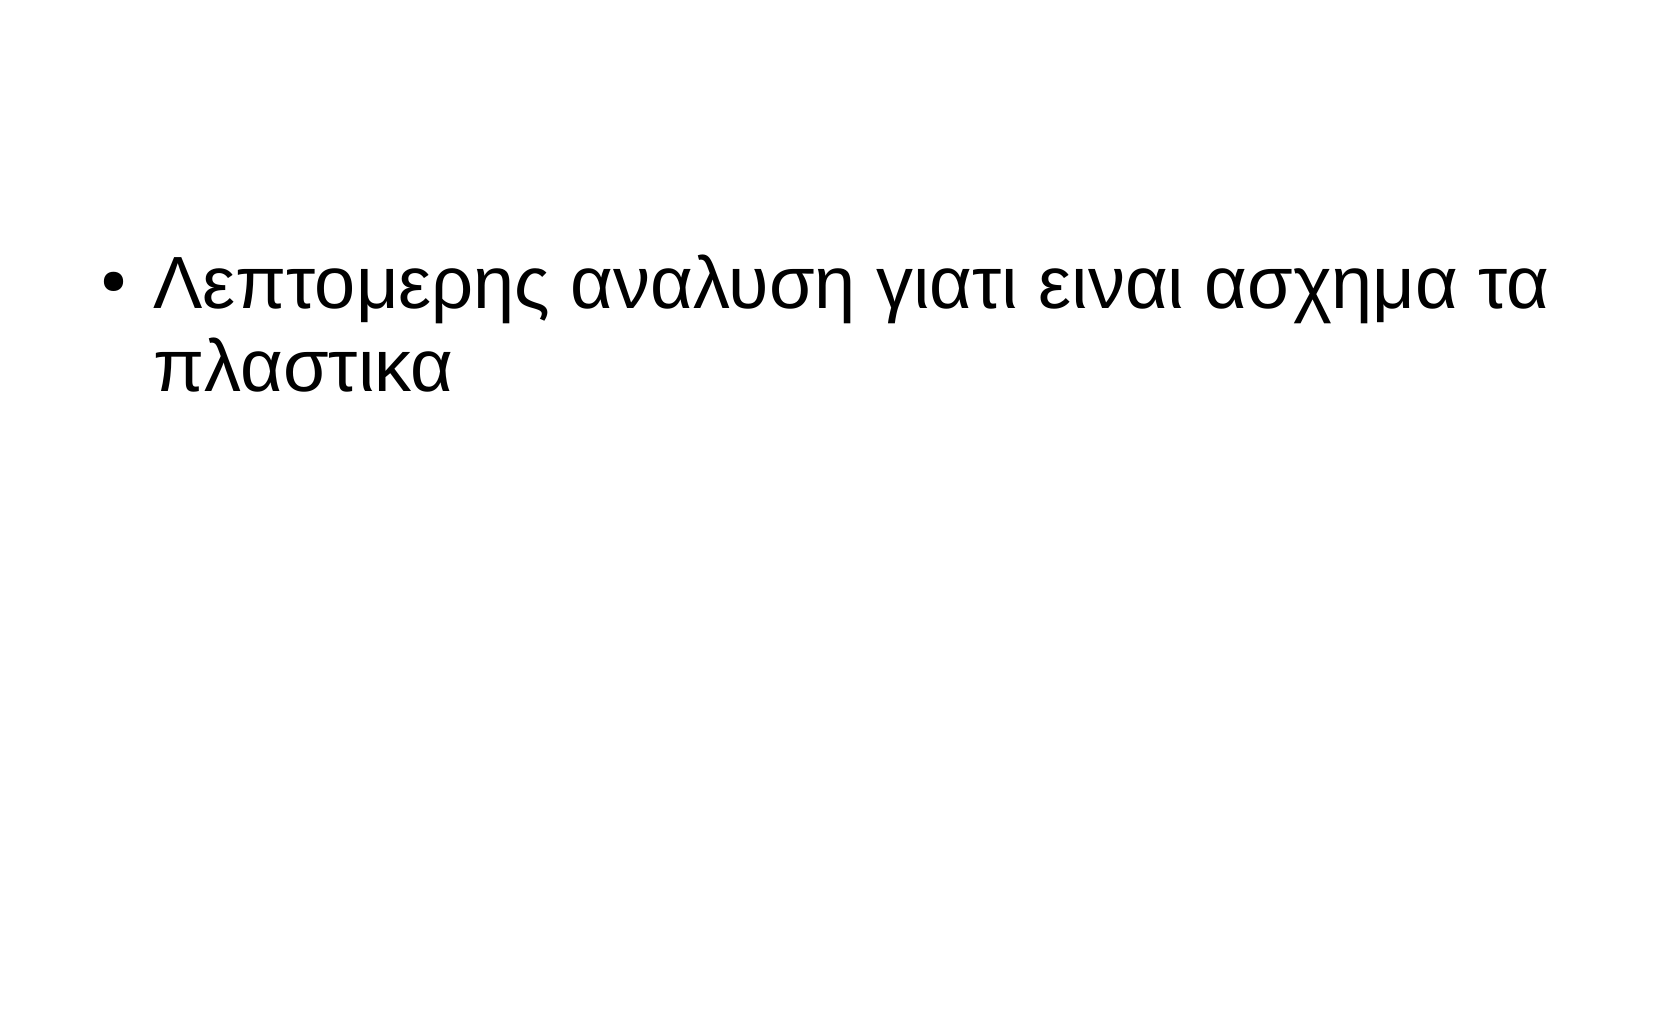

#
Λεπτομερης αναλυση γιατι ειναι ασχημα τα πλαστικα